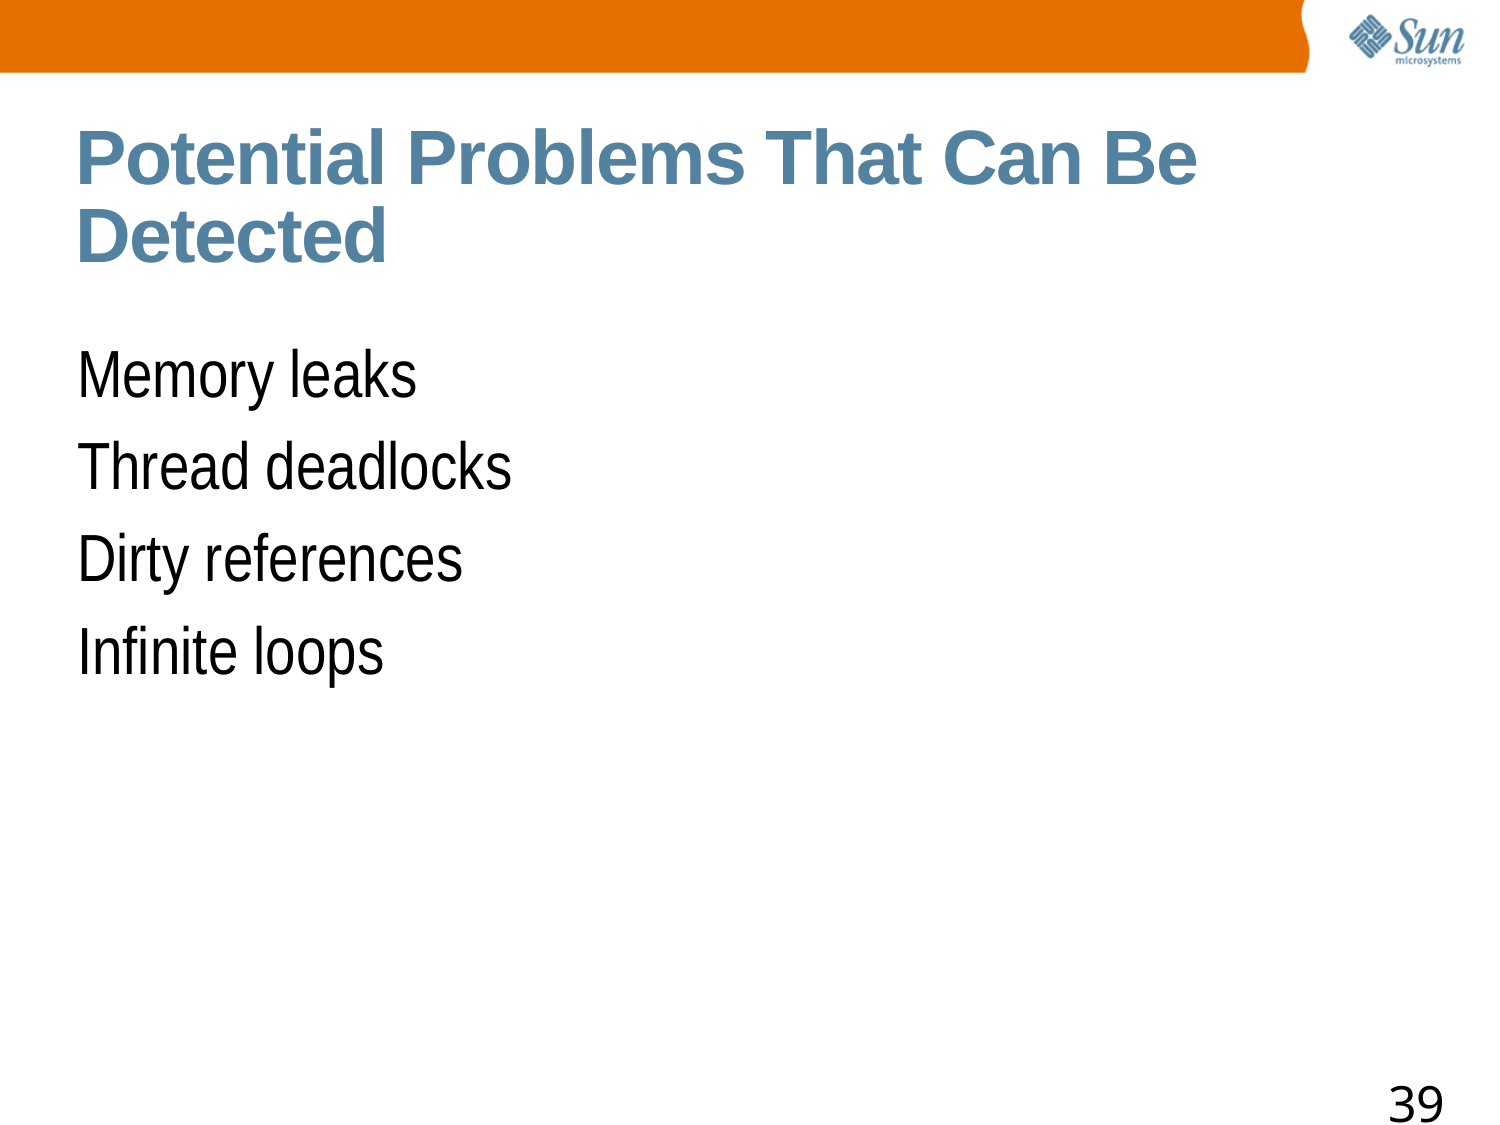

# Potential Problems That Can Be Detected
Memory leaks
Thread deadlocks
Dirty references
Infinite loops